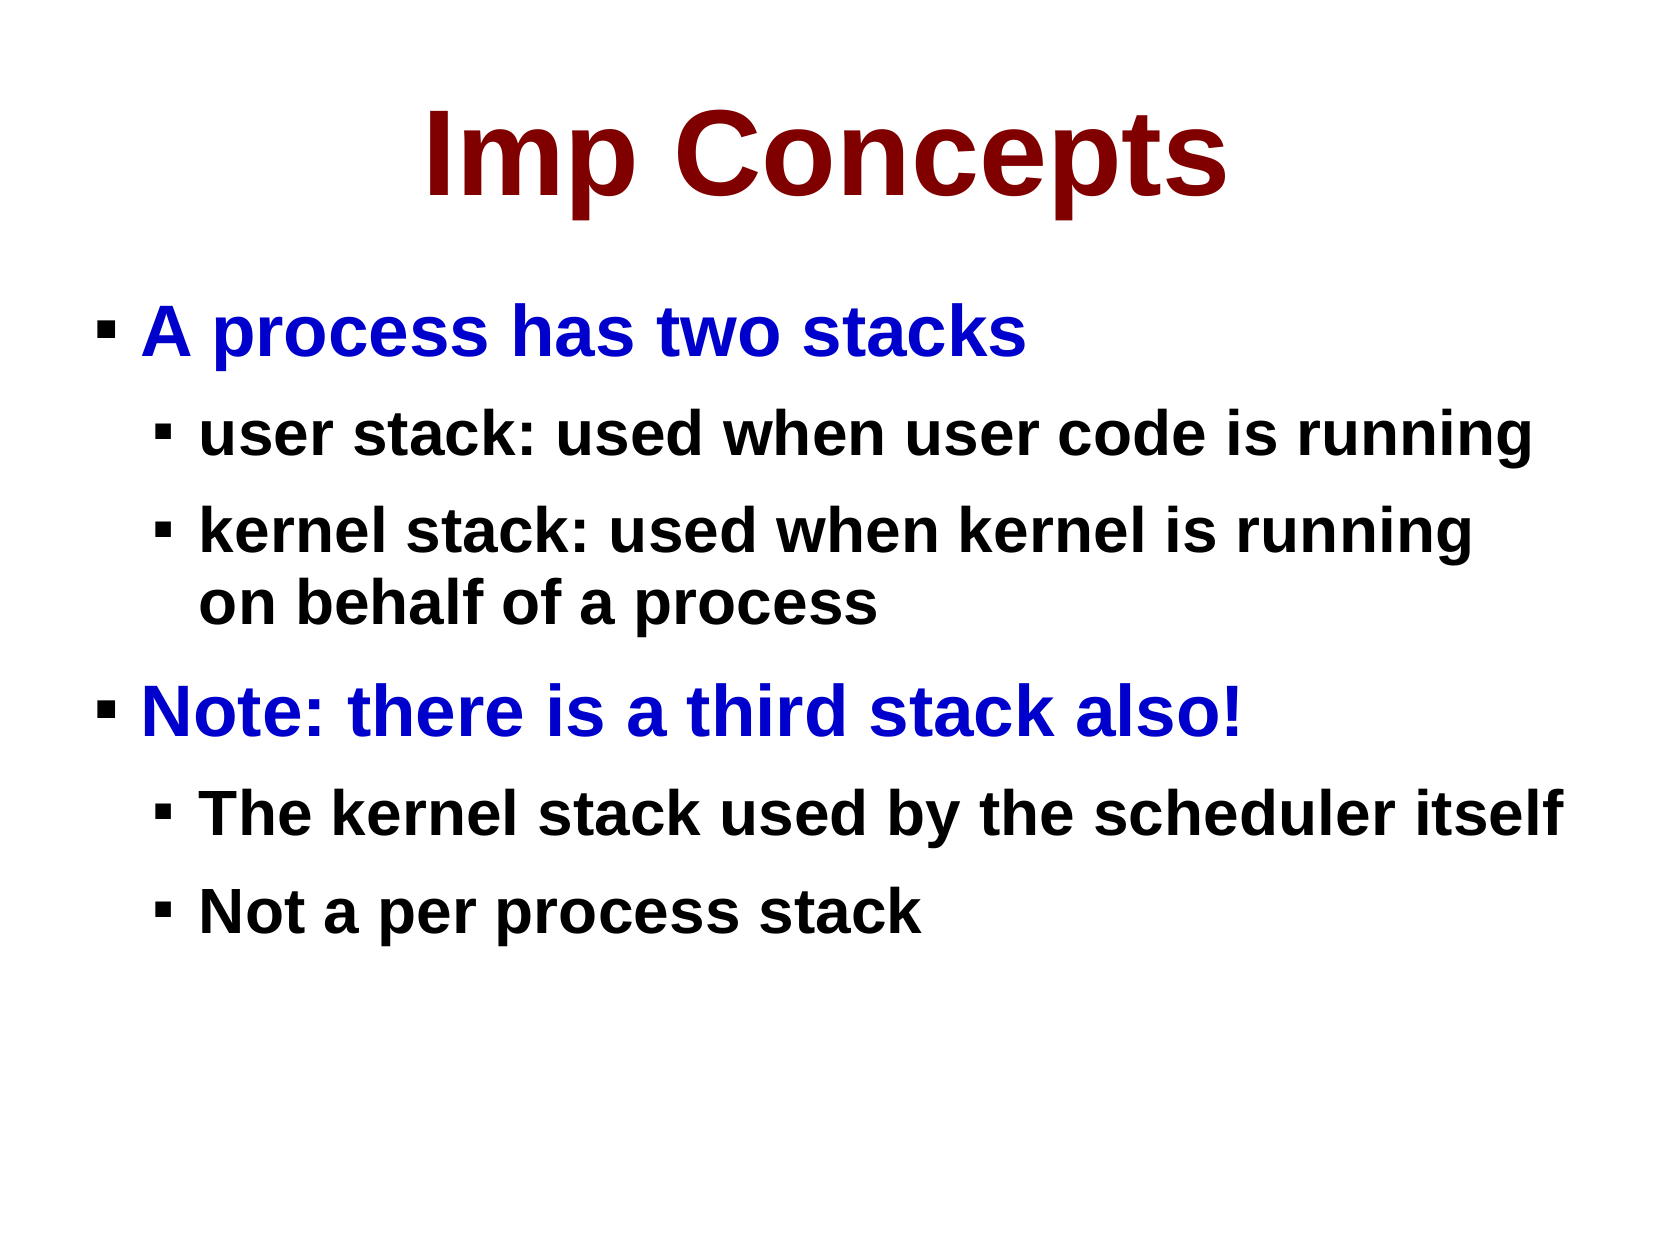

# Imp Concepts
A process has two stacks
user stack: used when user code is running
kernel stack: used when kernel is running on behalf of a process
Note: there is a third stack also!
The kernel stack used by the scheduler itself
Not a per process stack